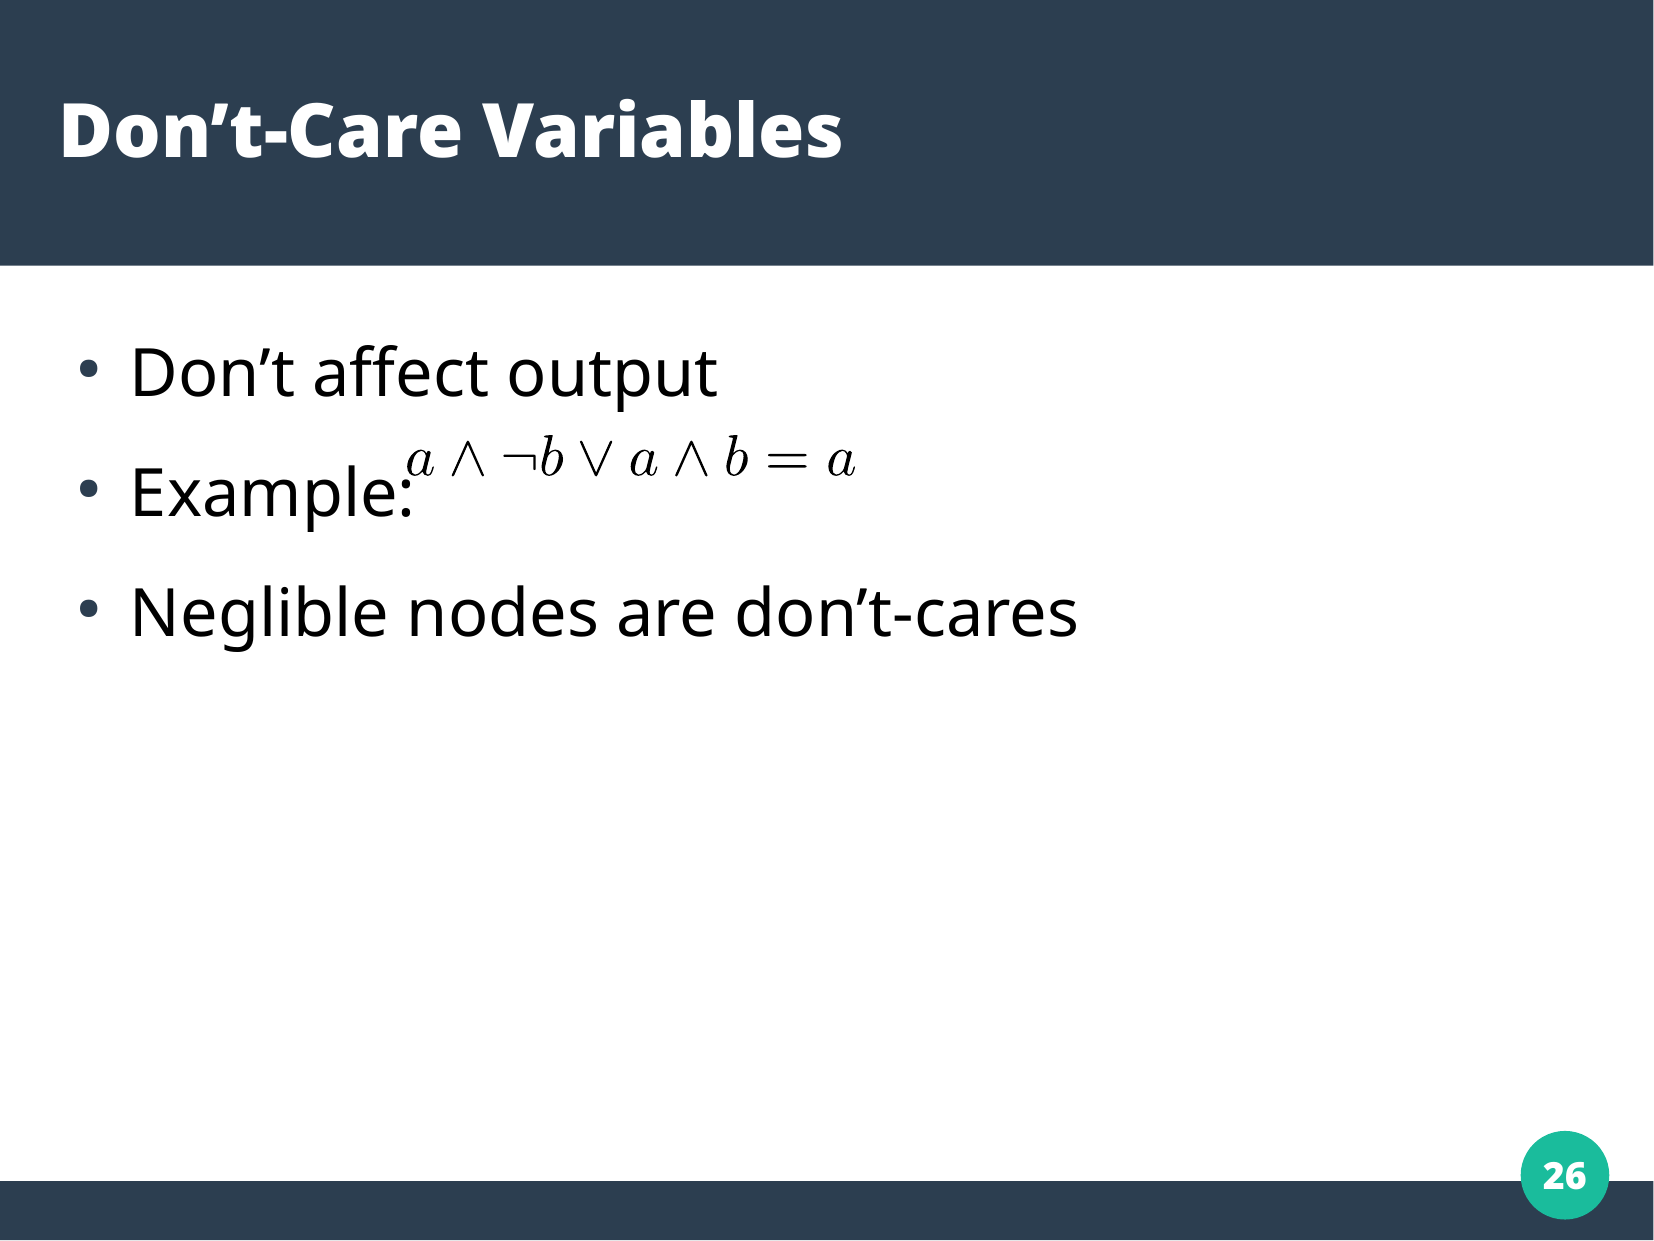

# Don’t-Care Variables
Don’t affect output
Example:
Neglible nodes are don’t-cares
26